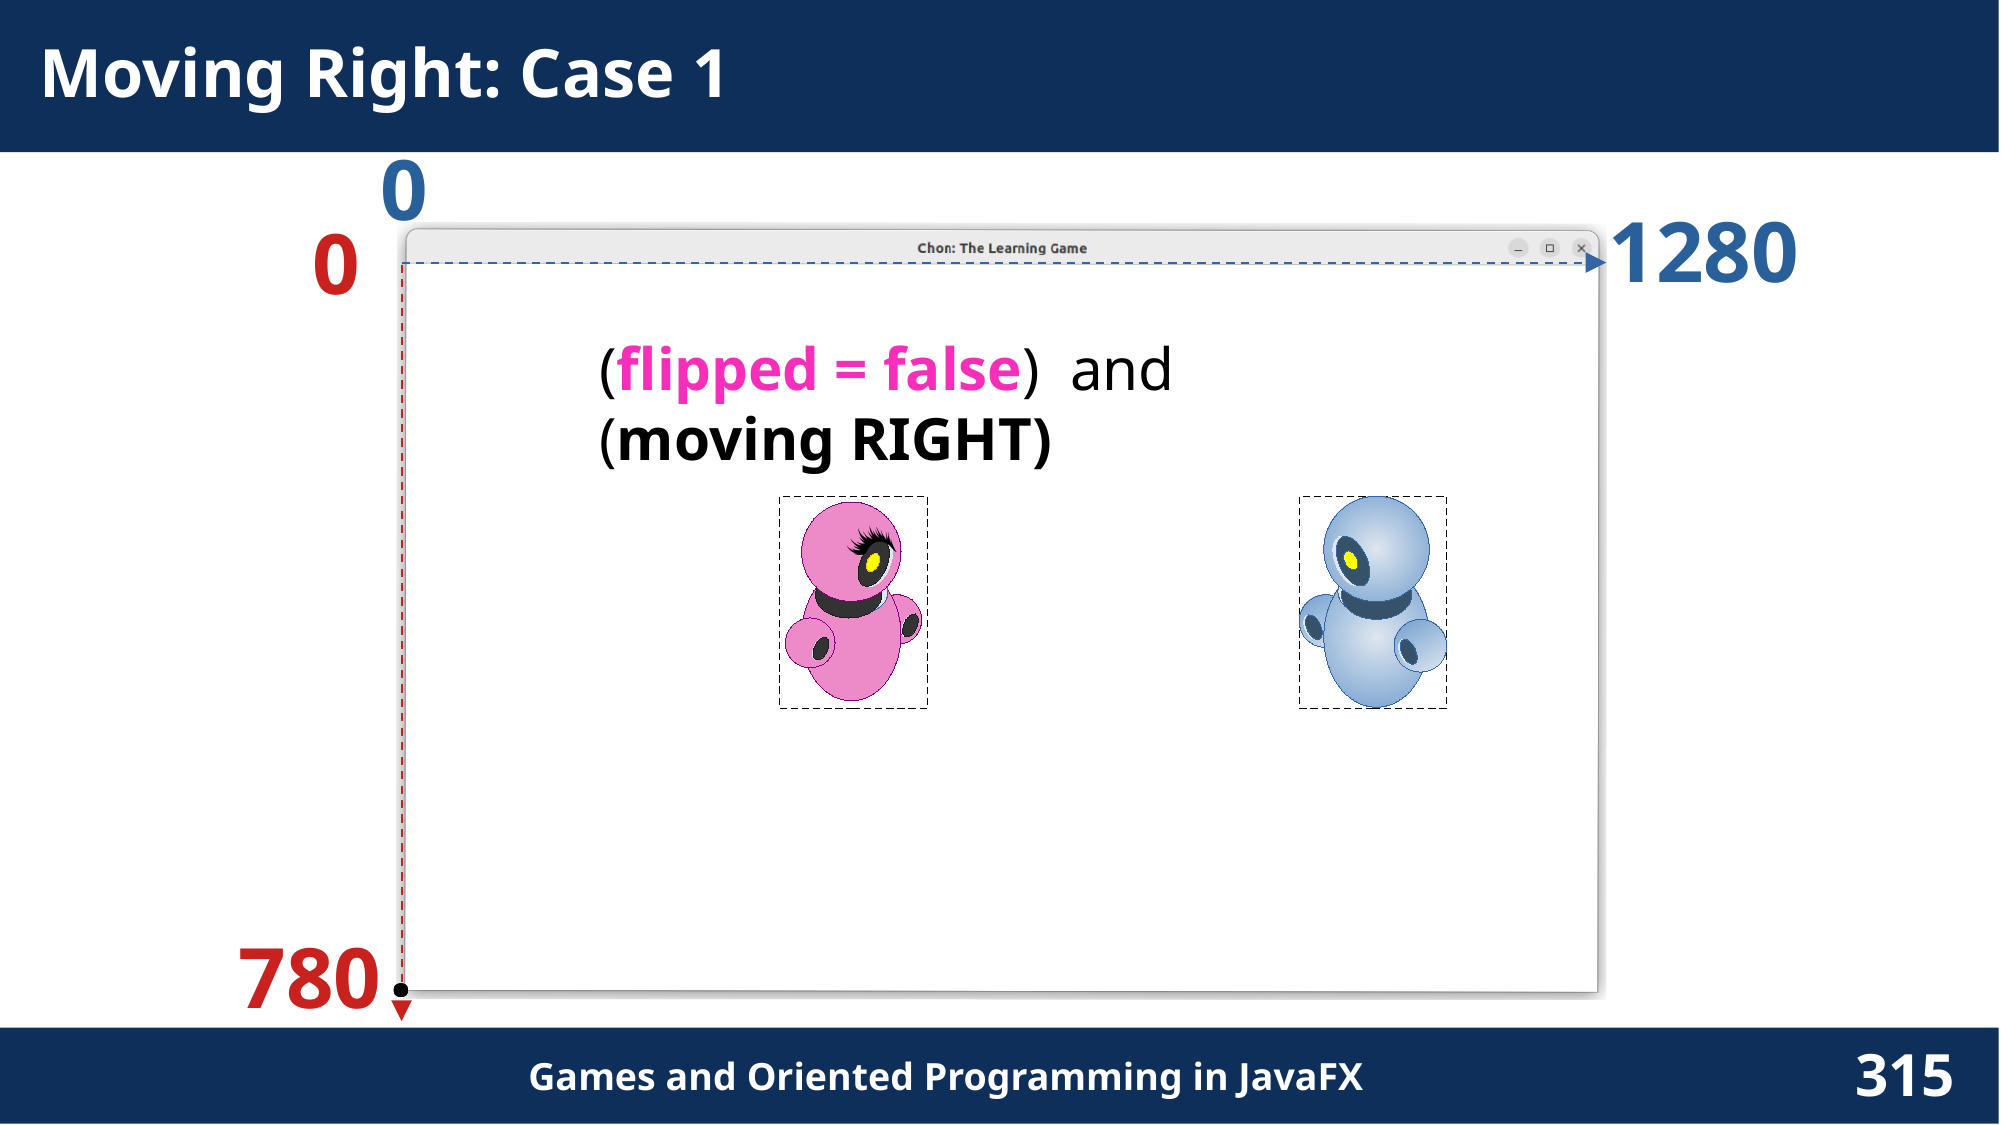

Moving Right: Case 1
0
1280
0
(flipped = false) and (moving RIGHT)
.
.
780